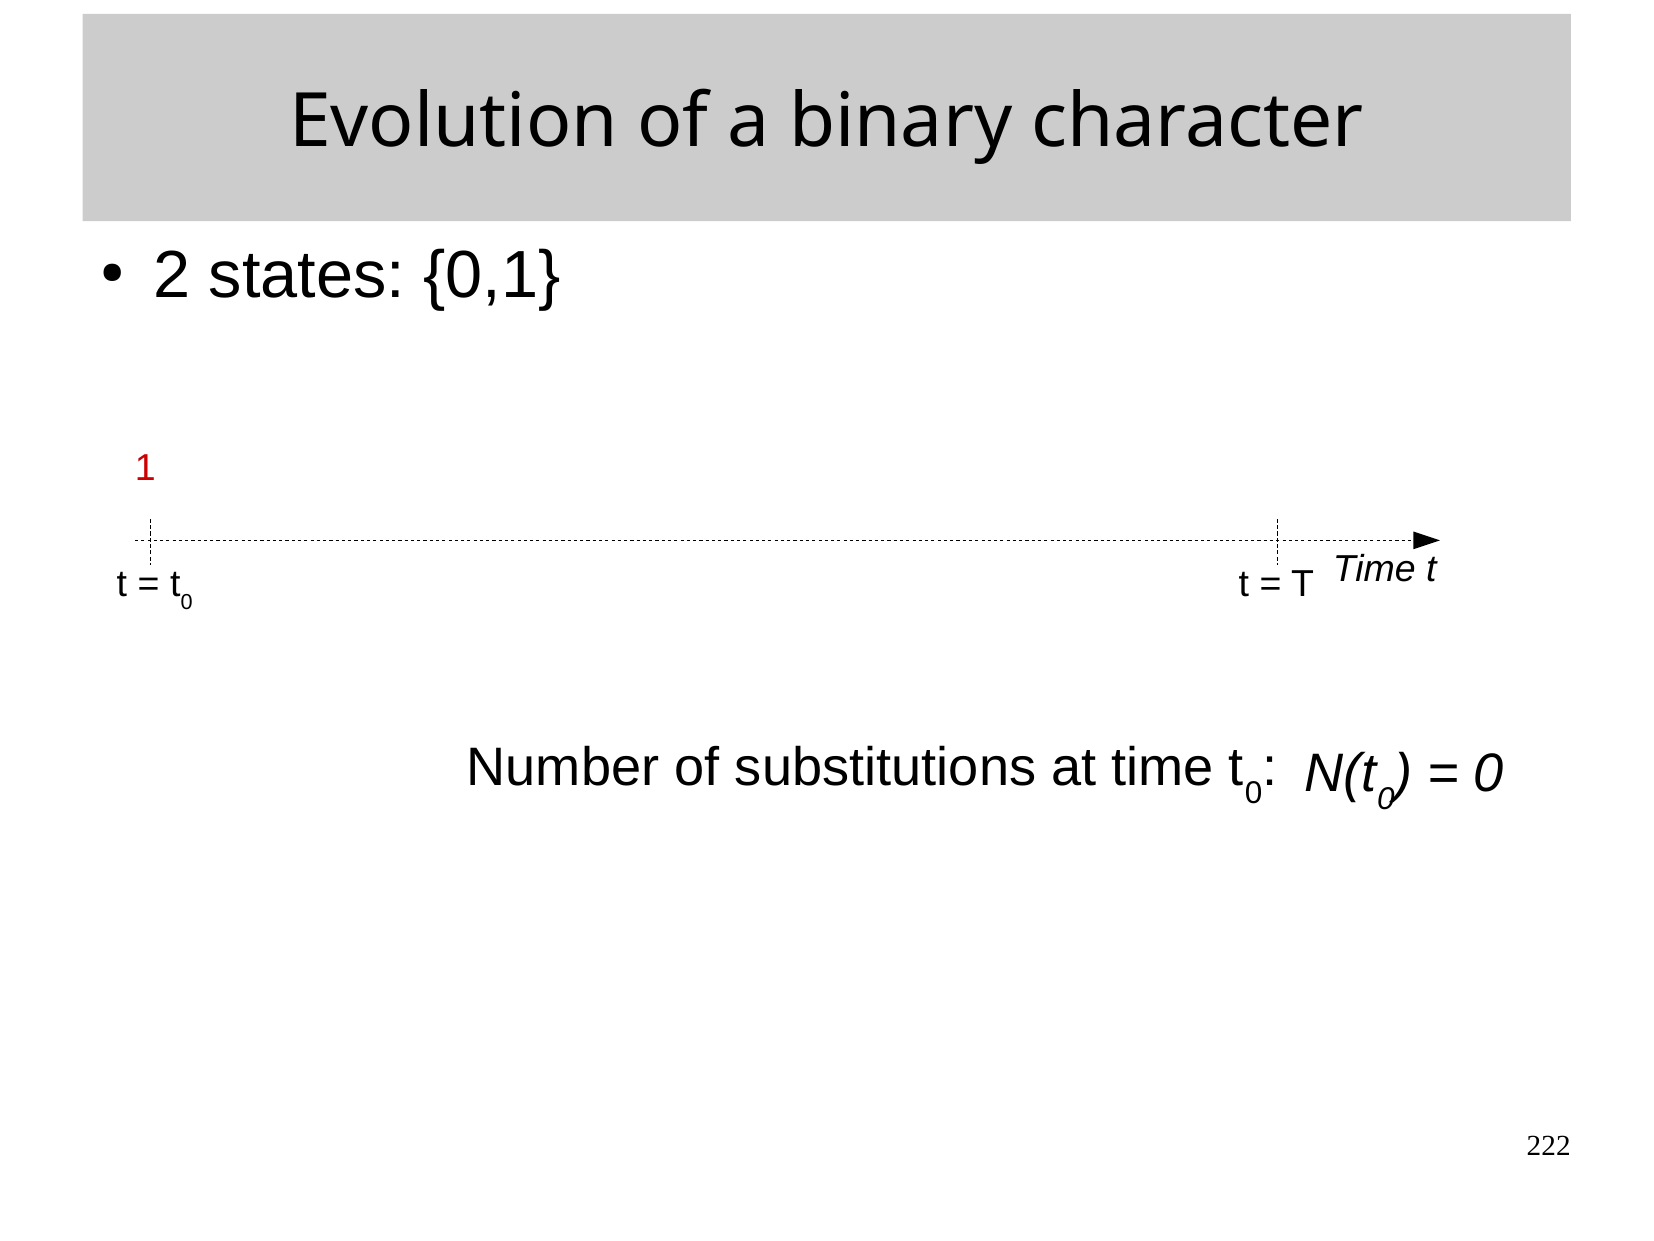

# Evolution of a binary character
2 states: {0,1}
1
Time t
t = t0
t = T
Number of substitutions at time t0:
N(t0) = 0
222